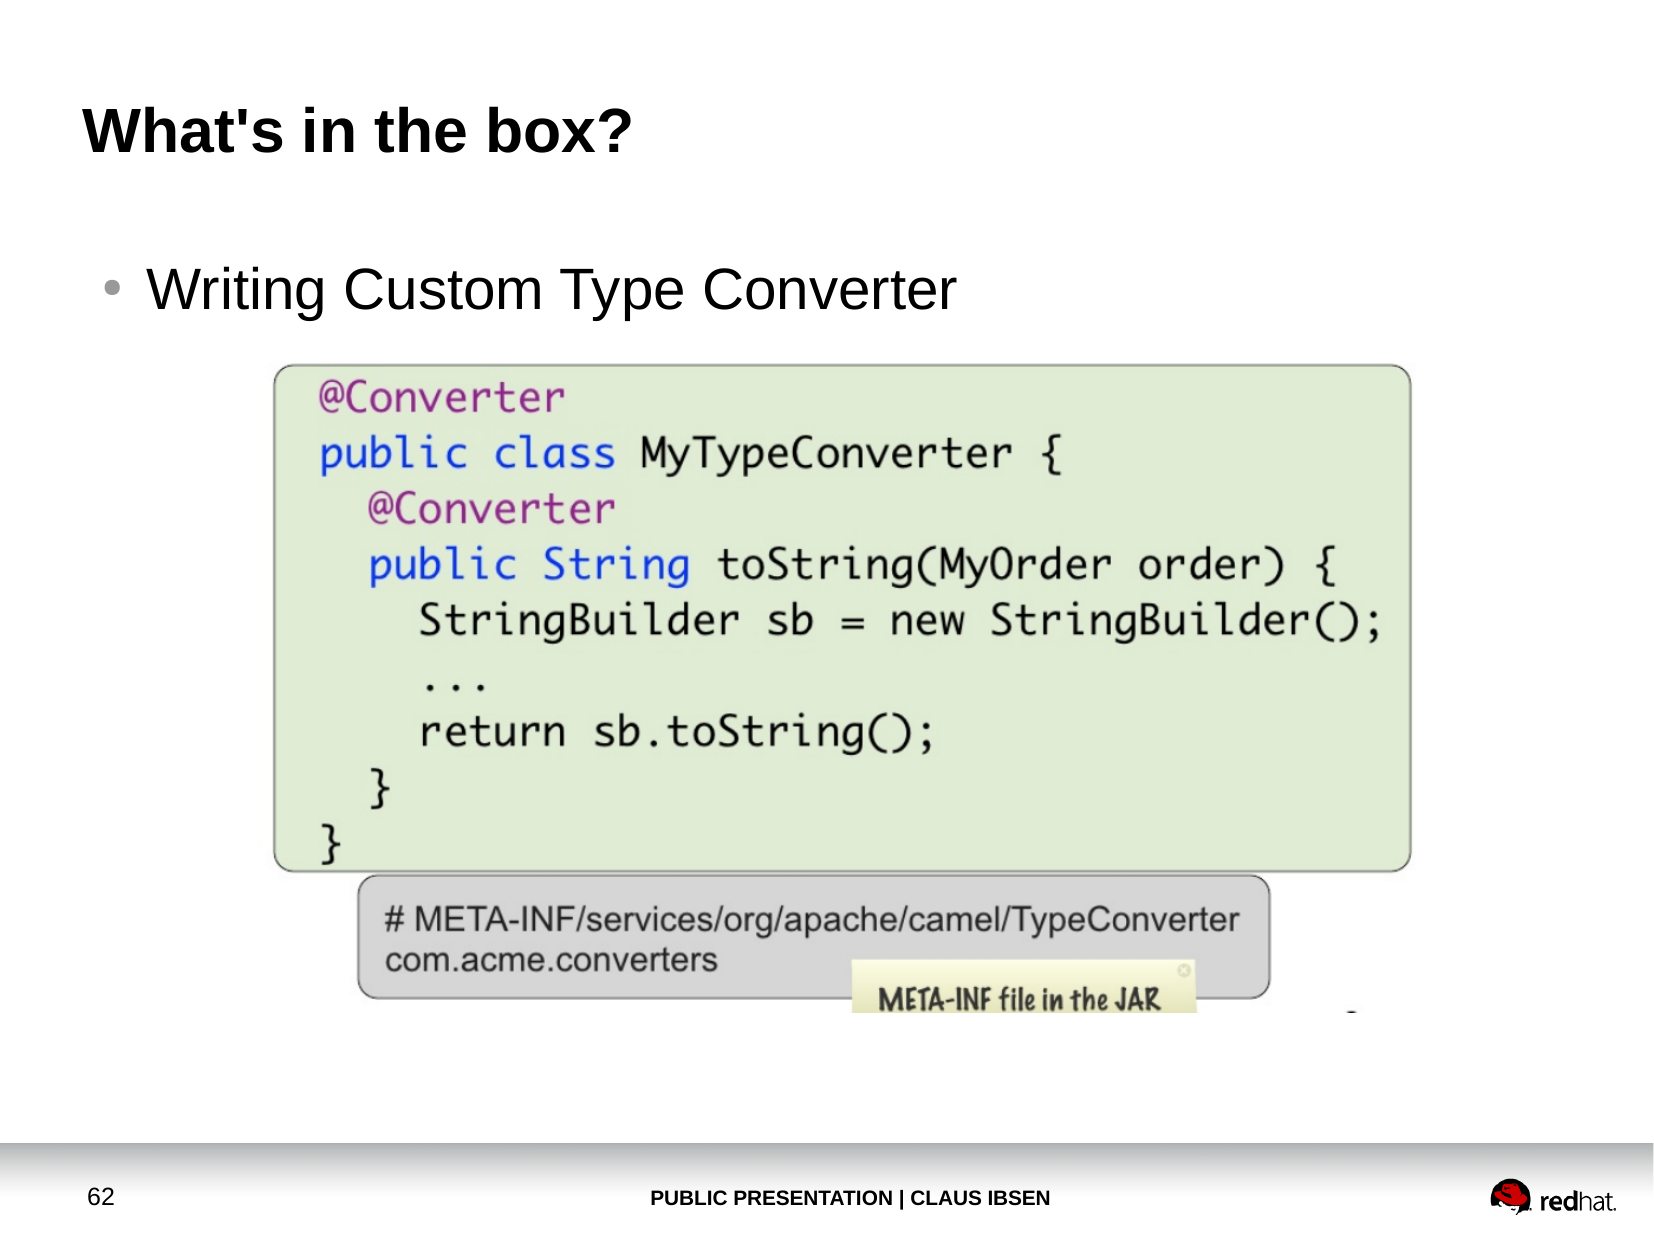

# What's in the box?
Writing Custom Type Converter